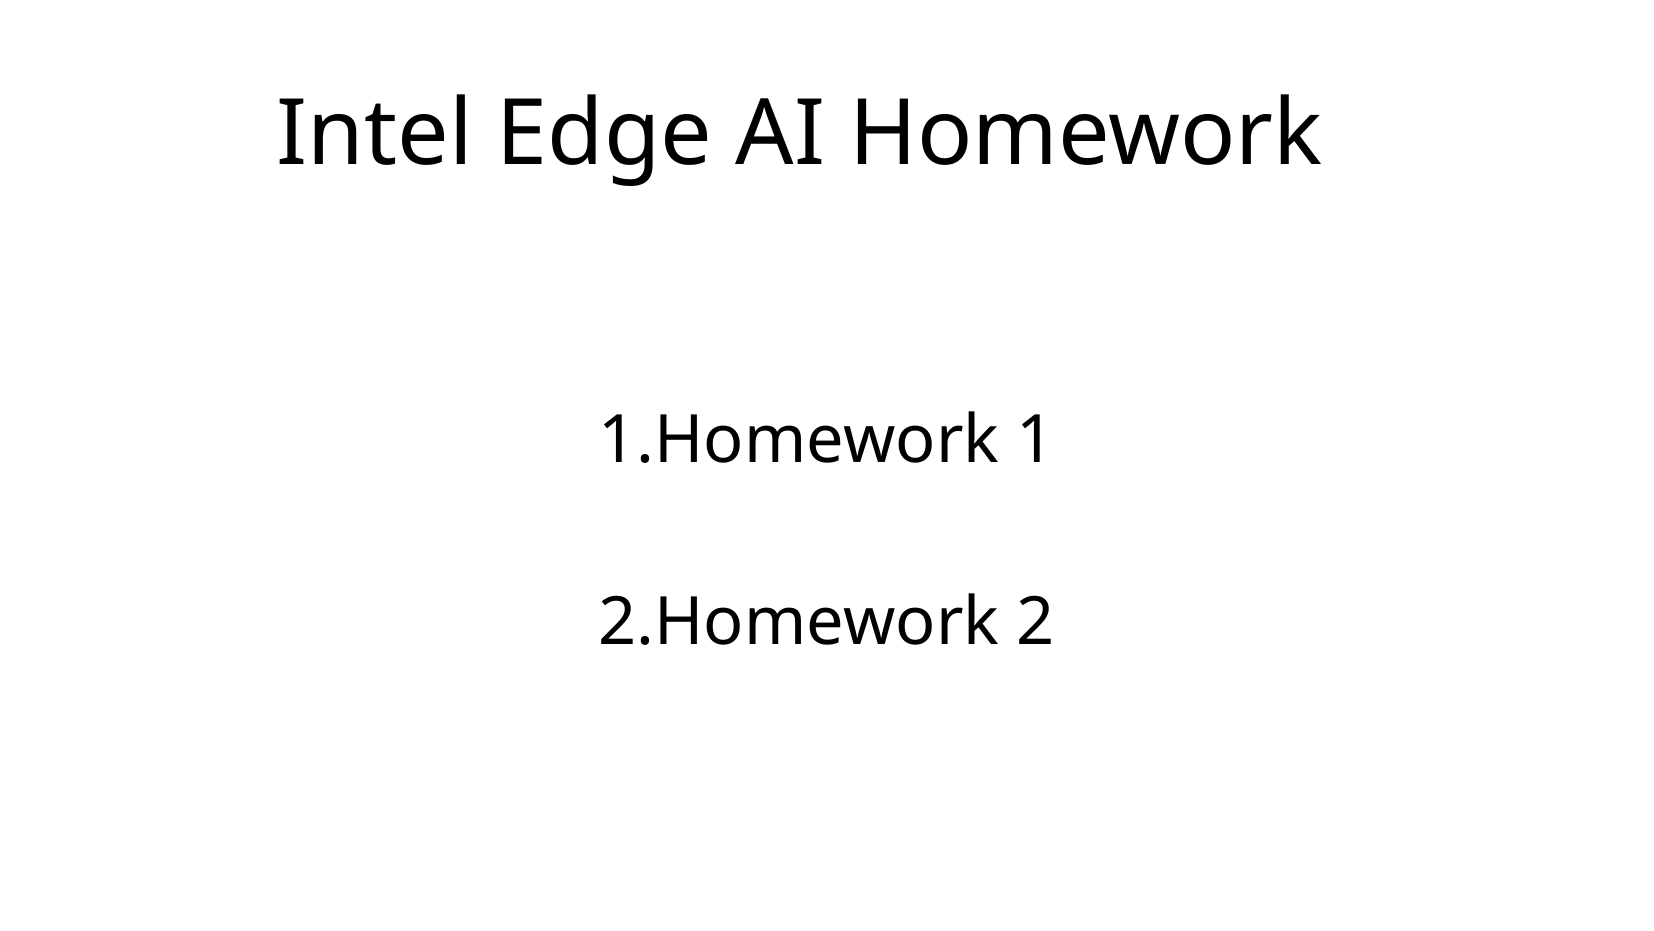

# Intel Edge AI Homework
1.Homework 1
2.Homework 2